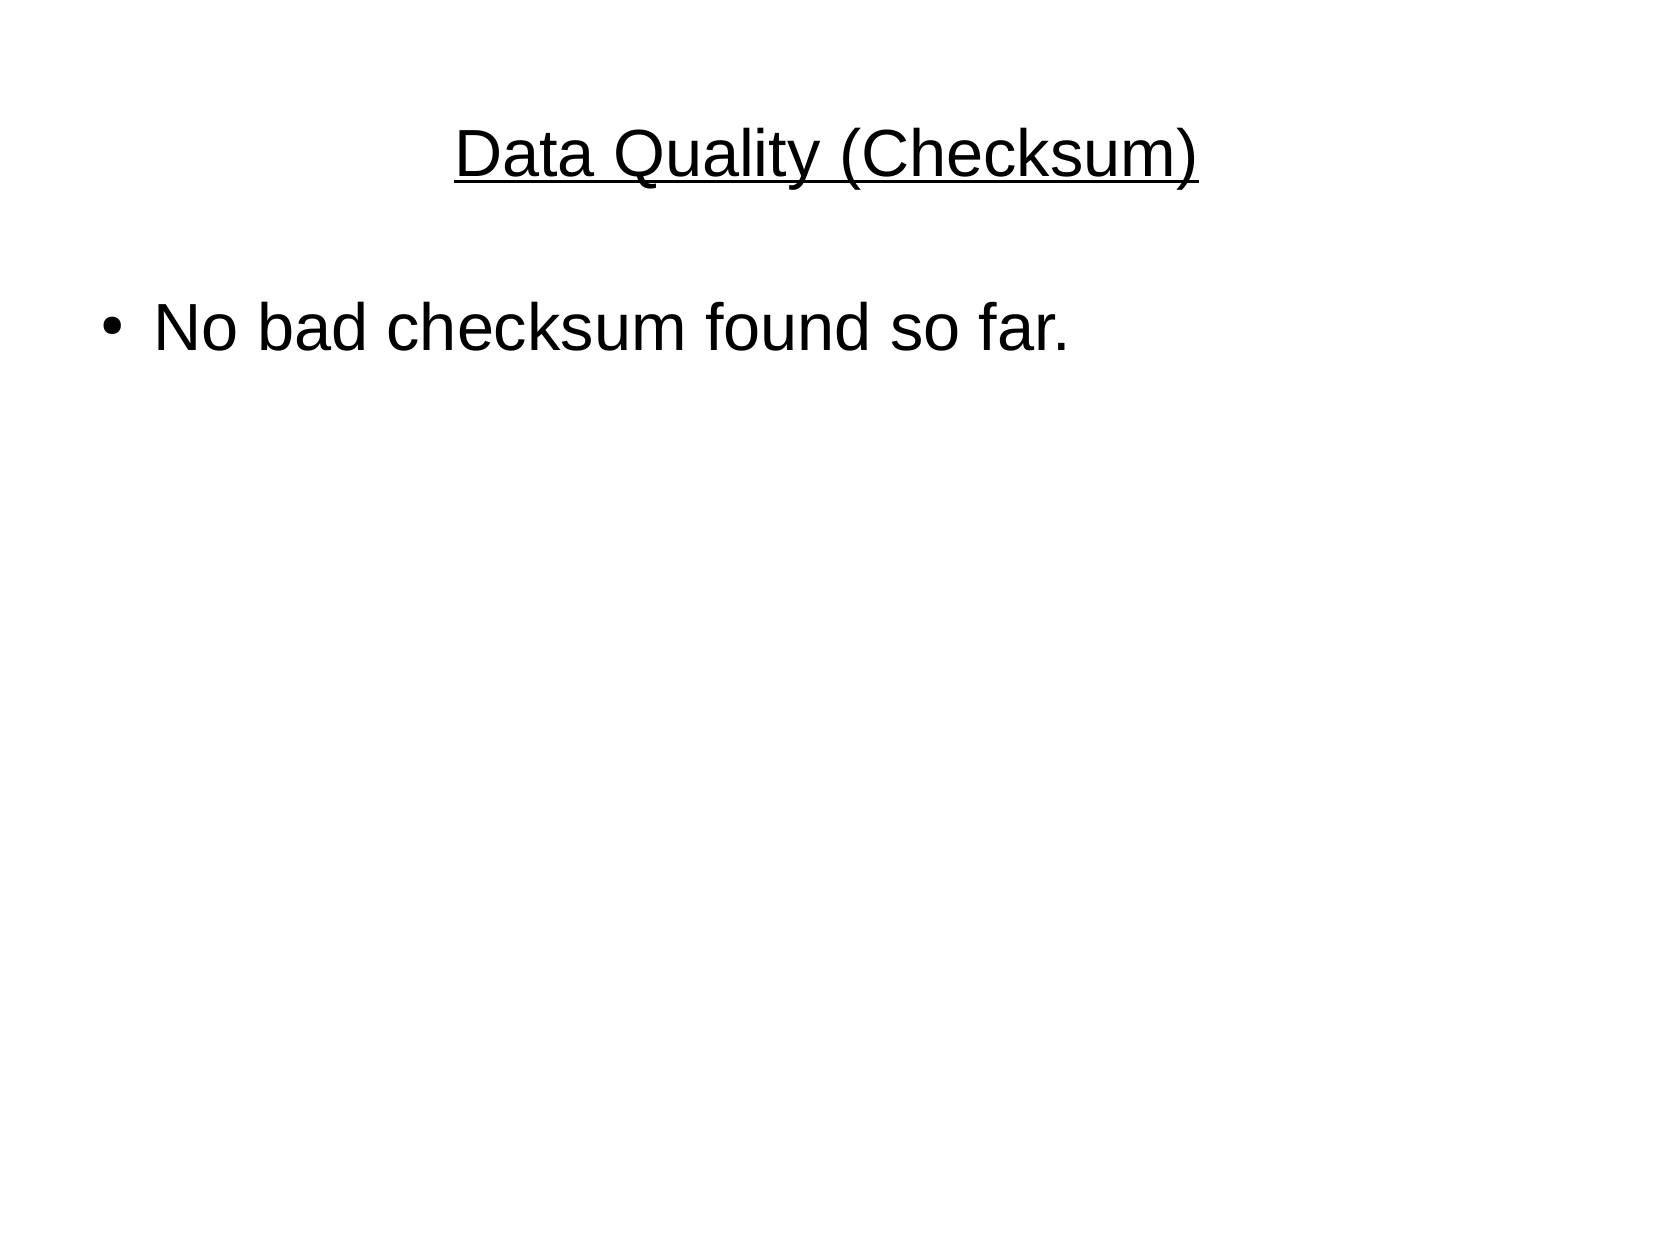

# Data Quality (Checksum)
No bad checksum found so far.